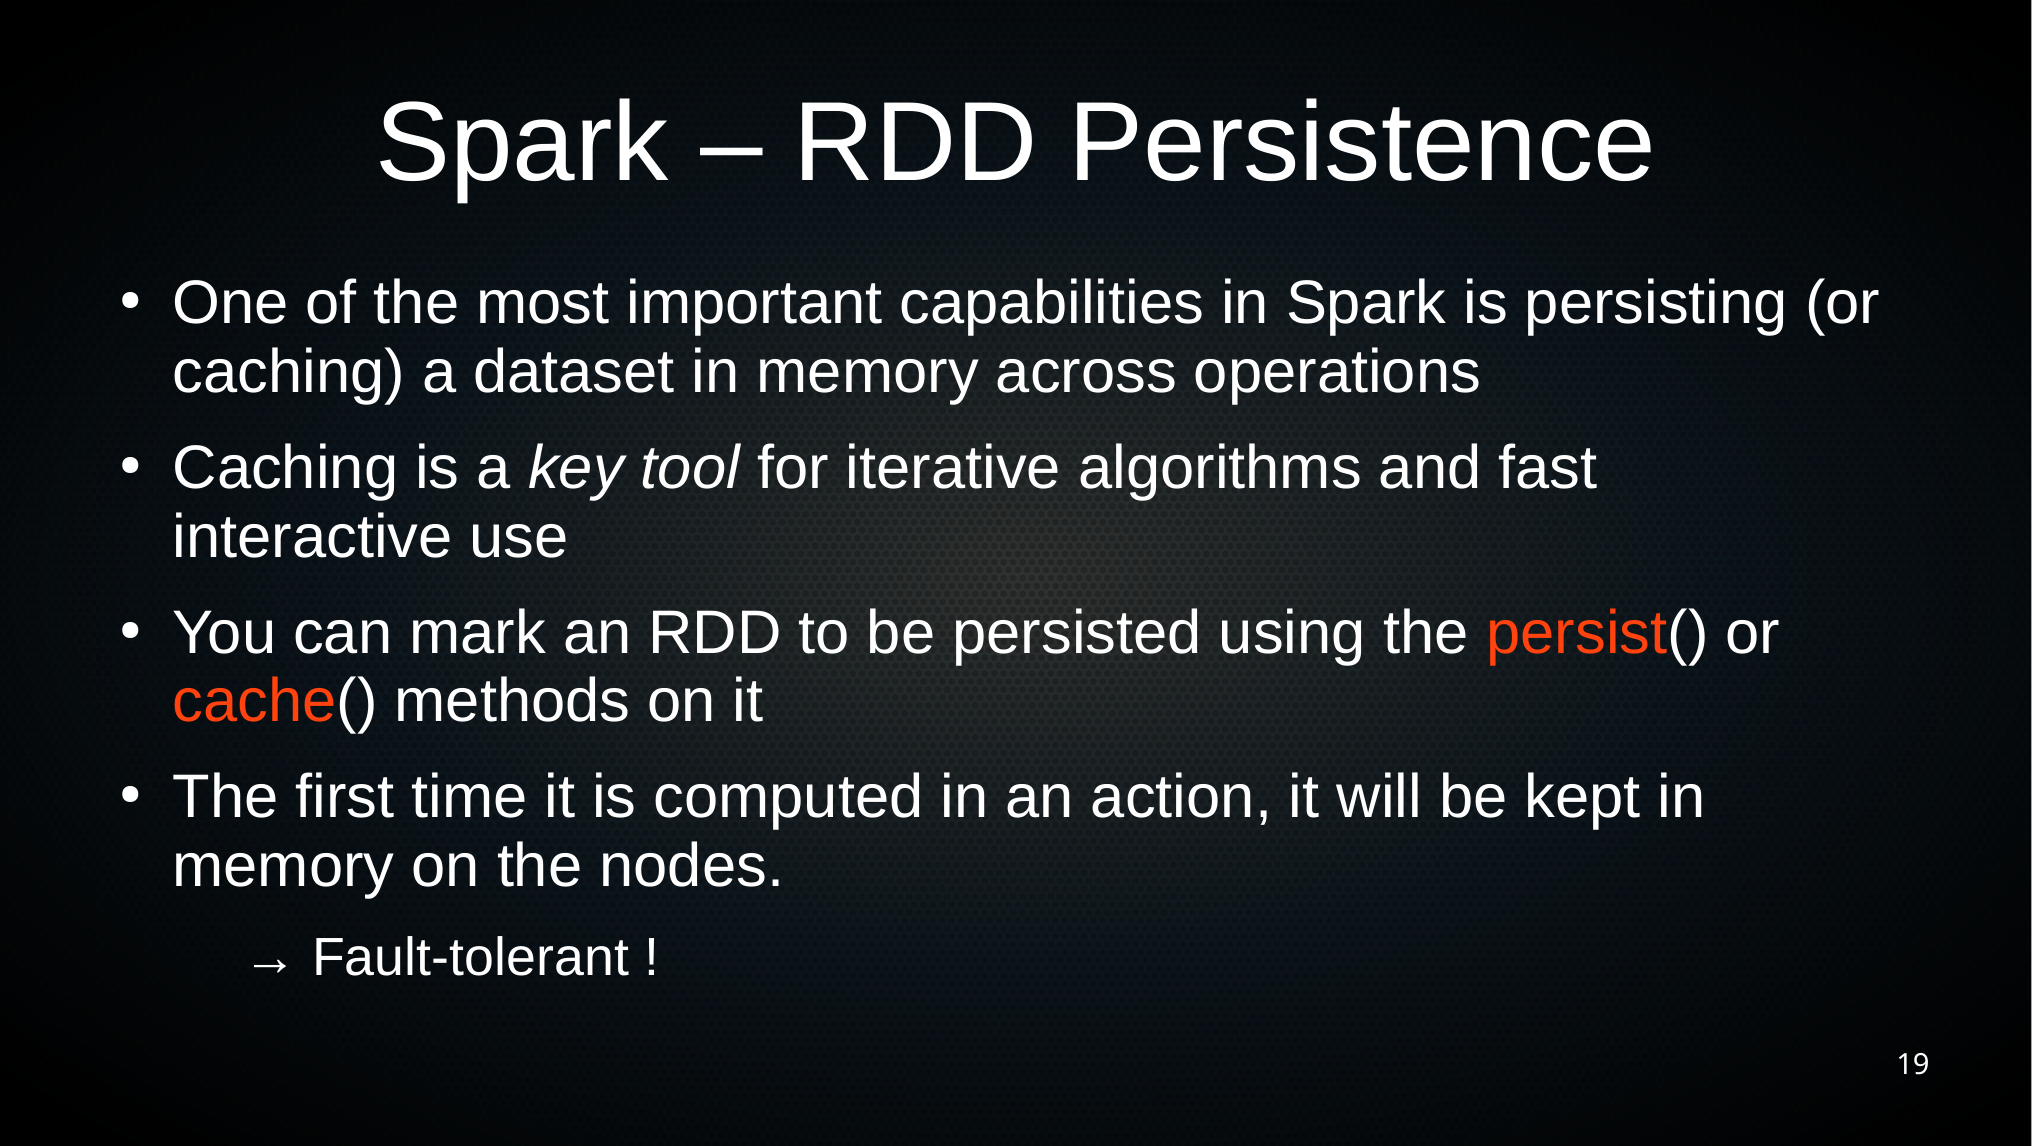

# Spark – RDD Persistence
One of the most important capabilities in Spark is persisting (or caching) a dataset in memory across operations
Caching is a key tool for iterative algorithms and fast interactive use
You can mark an RDD to be persisted using the persist() or cache() methods on it
The first time it is computed in an action, it will be kept in memory on the nodes.
→ Fault-tolerant !
19